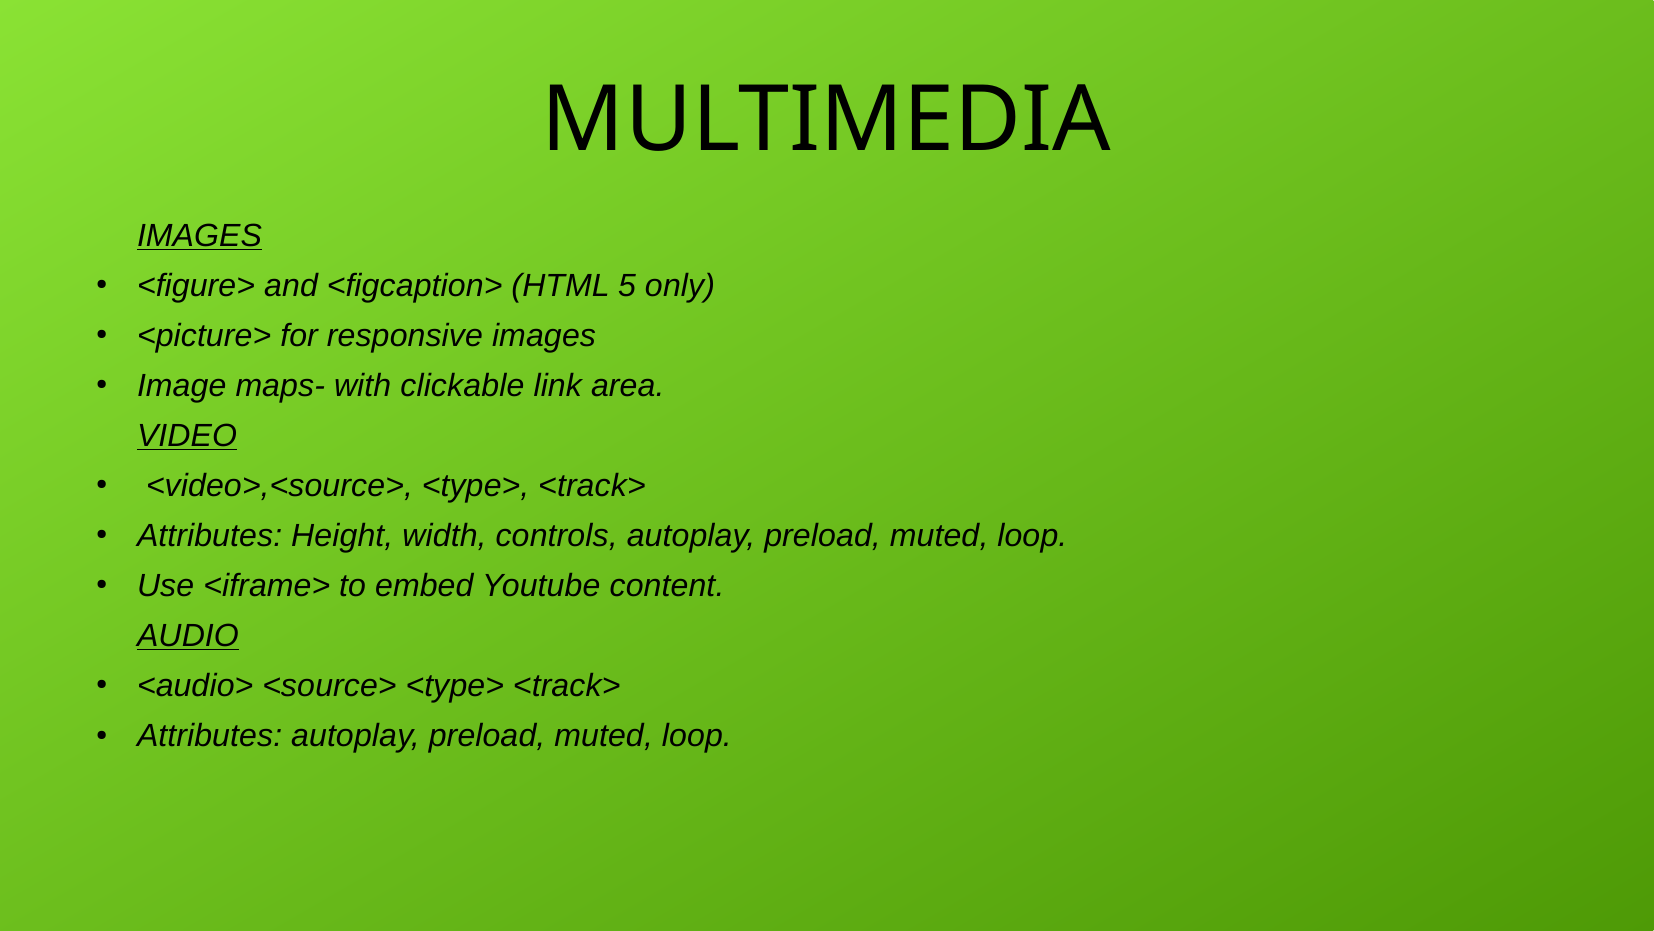

# MULTIMEDIA
IMAGES
<figure> and <figcaption> (HTML 5 only)
<picture> for responsive images
Image maps- with clickable link area.
VIDEO
 <video>,<source>, <type>, <track>
Attributes: Height, width, controls, autoplay, preload, muted, loop.
Use <iframe> to embed Youtube content.
AUDIO
<audio> <source> <type> <track>
Attributes: autoplay, preload, muted, loop.